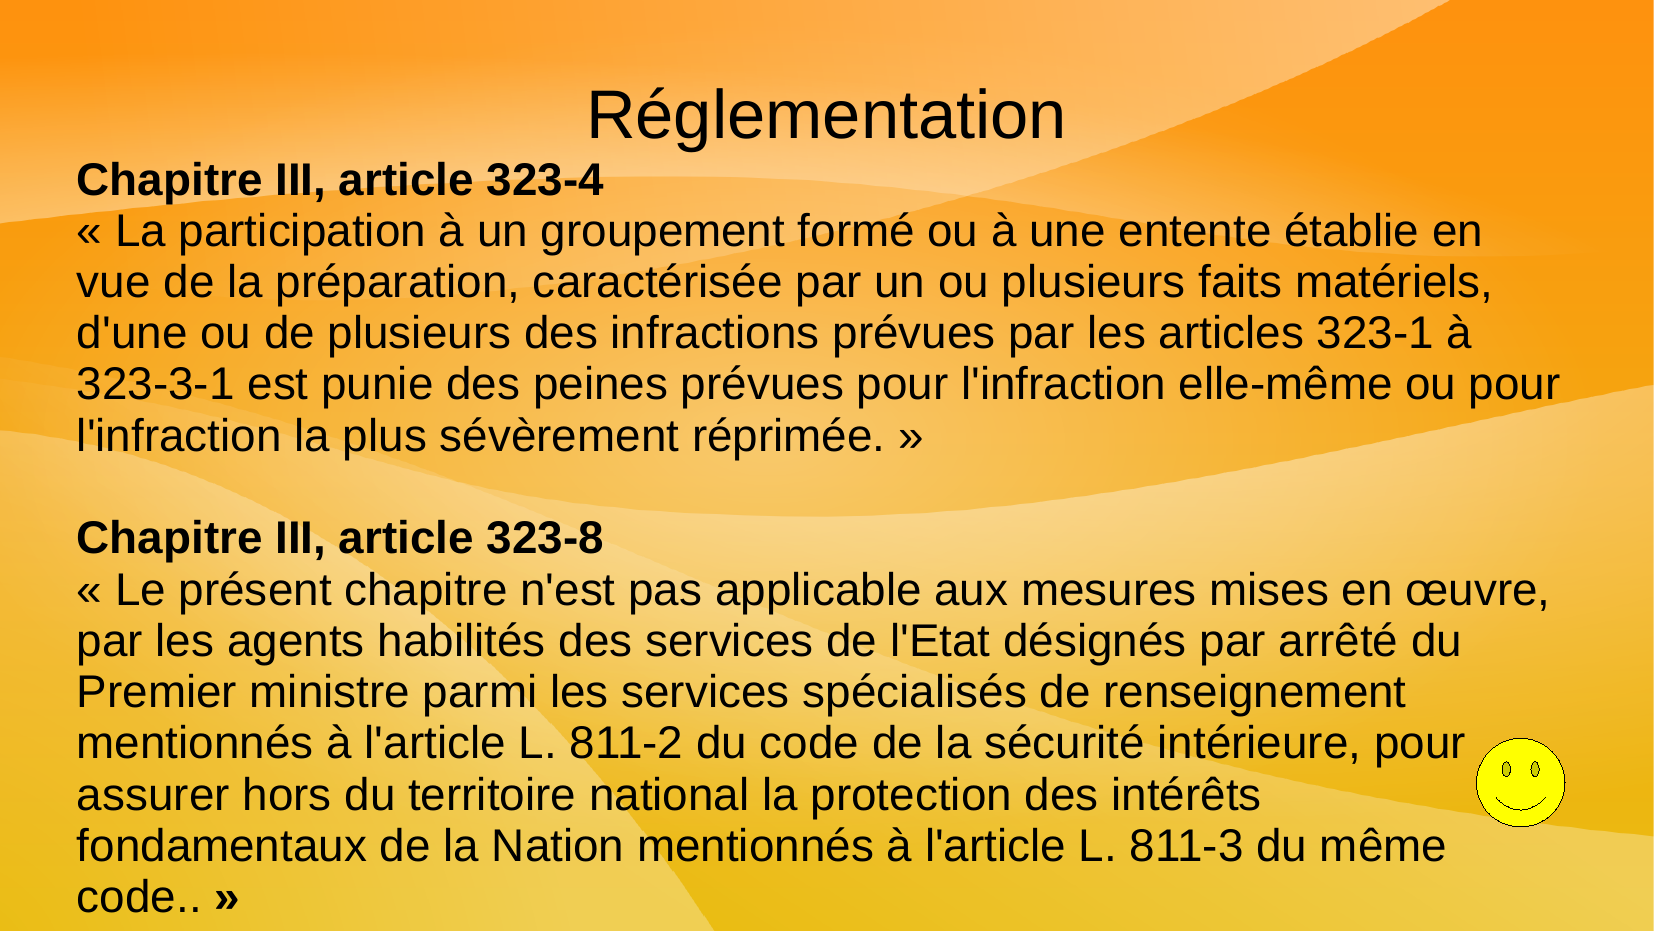

# Réglementation
Chapitre III, article 323-4
« La participation à un groupement formé ou à une entente établie en vue de la préparation, caractérisée par un ou plusieurs faits matériels, d'une ou de plusieurs des infractions prévues par les articles 323-1 à 323-3-1 est punie des peines prévues pour l'infraction elle-même ou pour l'infraction la plus sévèrement réprimée. »
Chapitre III, article 323-8
« Le présent chapitre n'est pas applicable aux mesures mises en œuvre, par les agents habilités des services de l'Etat désignés par arrêté du Premier ministre parmi les services spécialisés de renseignement mentionnés à l'article L. 811-2 du code de la sécurité intérieure, pour assurer hors du territoire national la protection des intérêts fondamentaux de la Nation mentionnés à l'article L. 811-3 du même code.. »